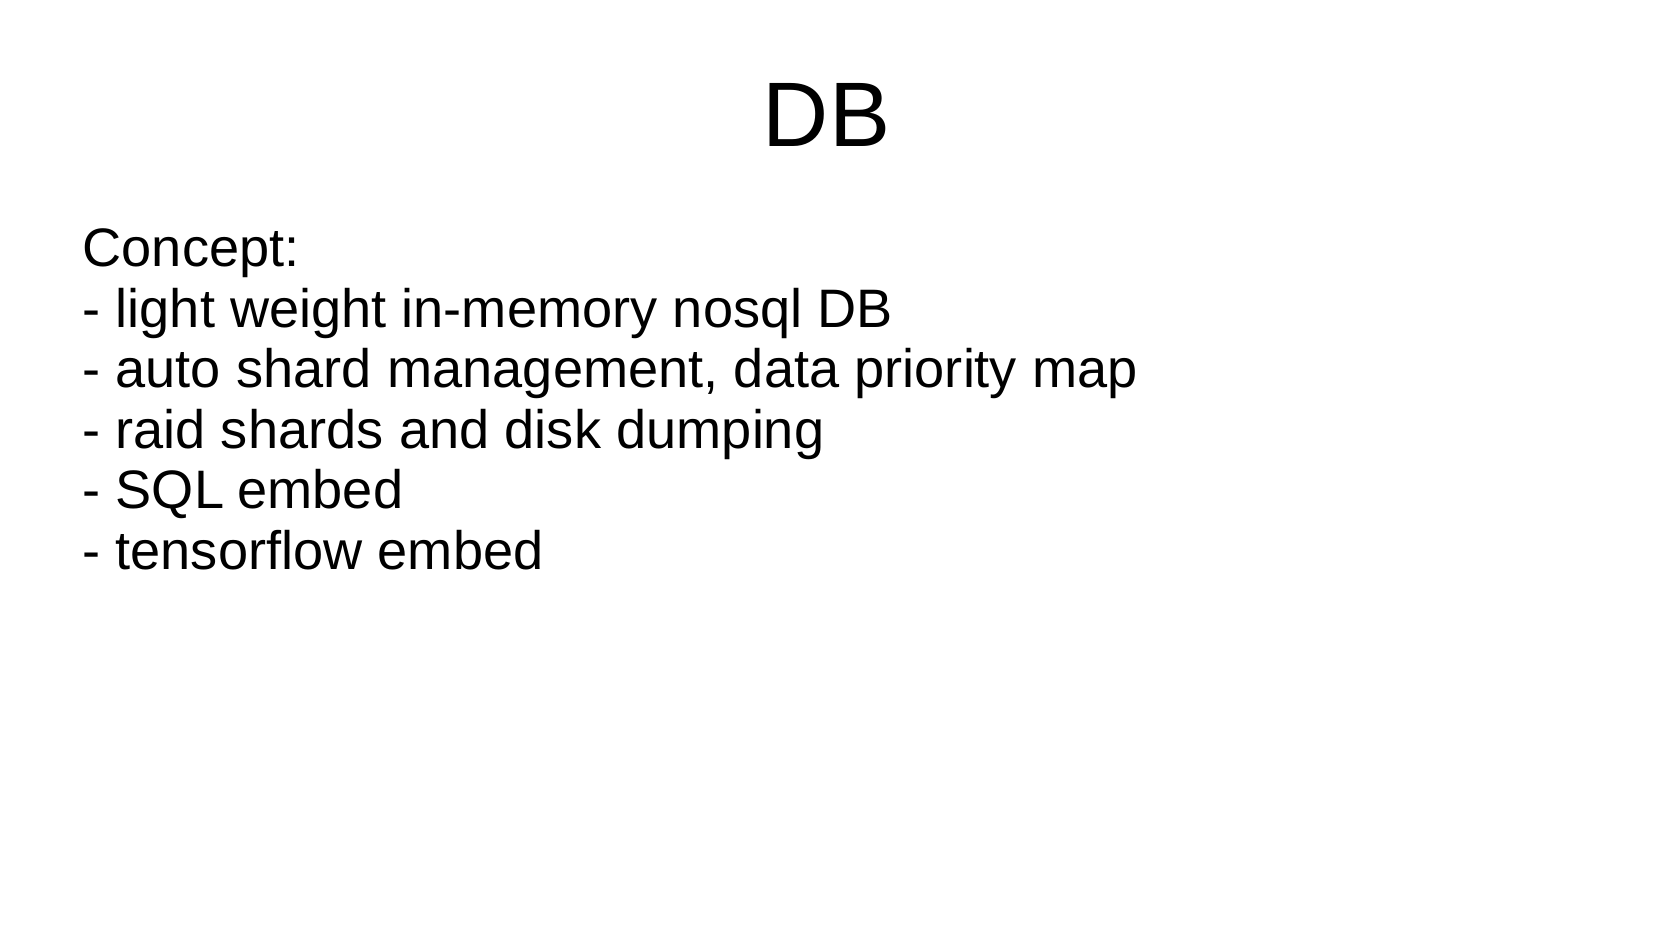

# DB
Concept:
- light weight in-memory nosql DB
- auto shard management, data priority map
- raid shards and disk dumping
- SQL embed
- tensorflow embed